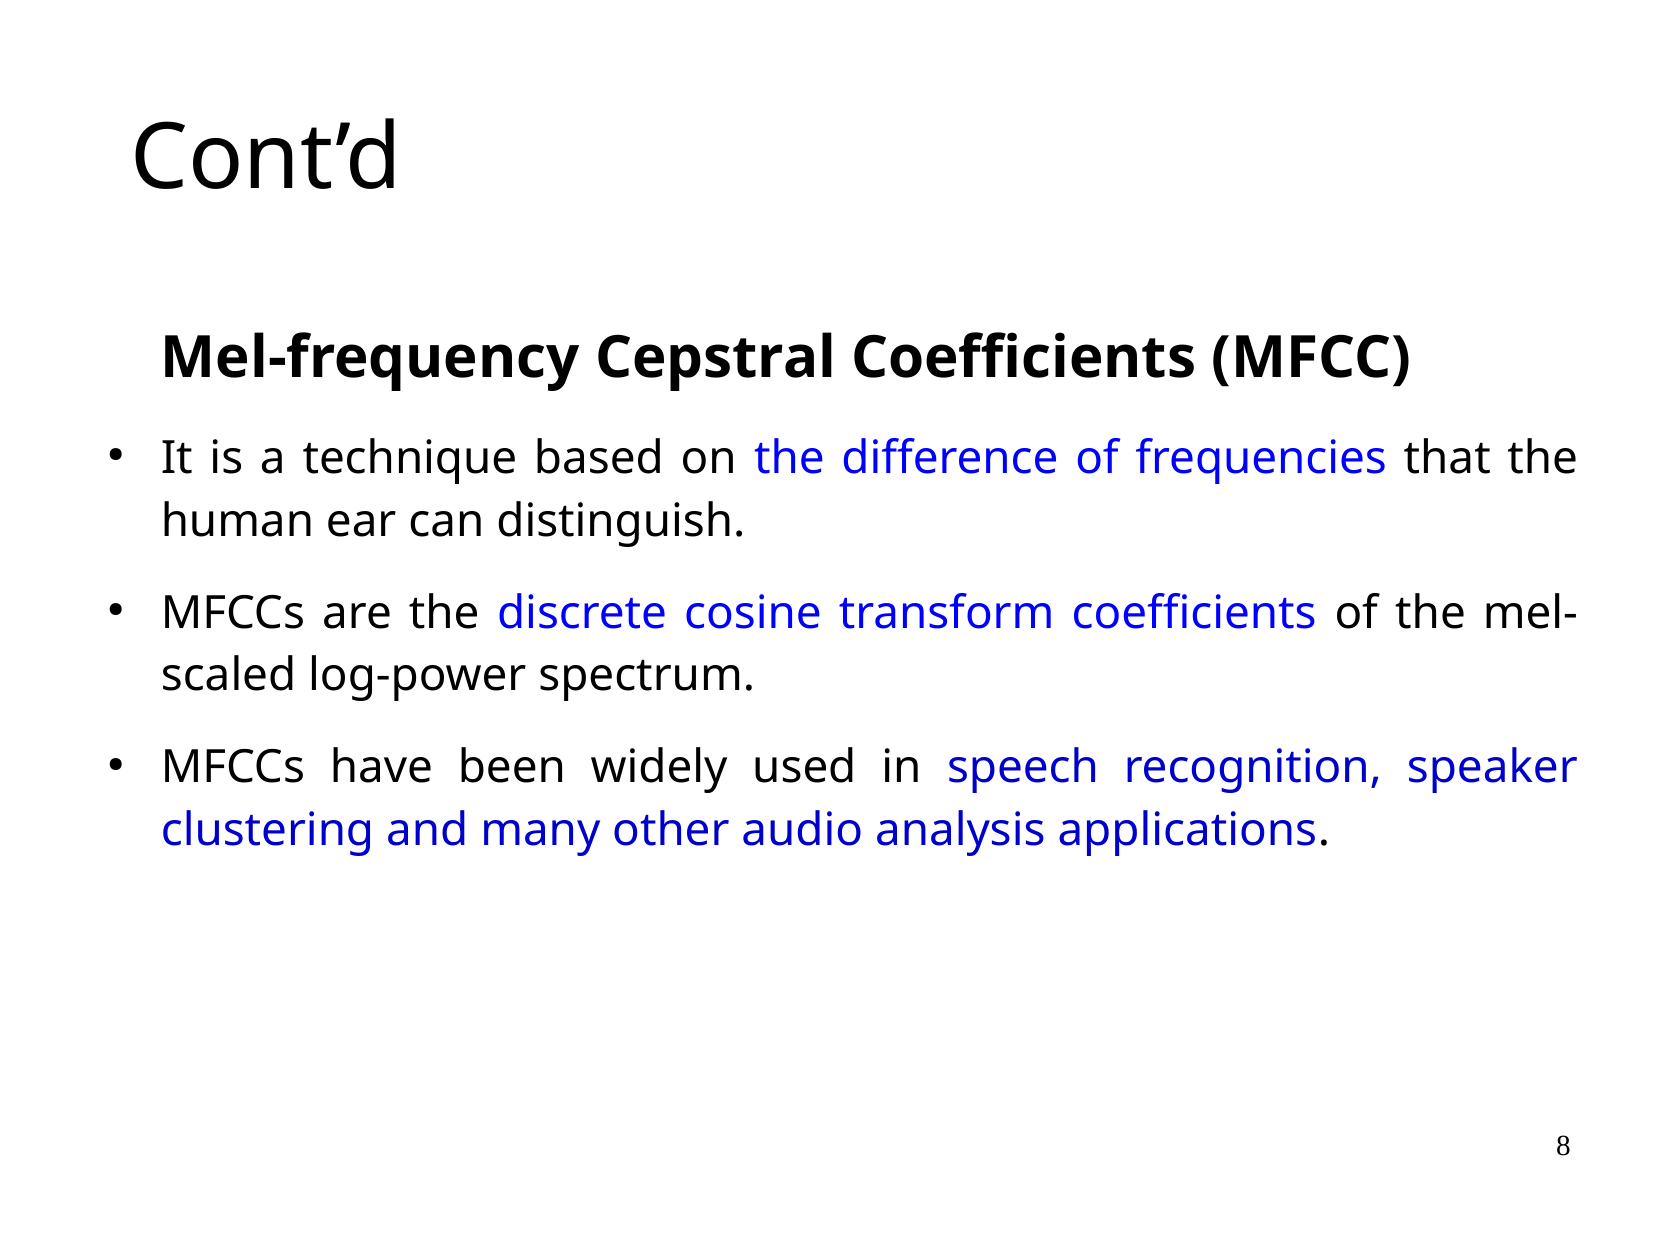

# Cont’d
Mel-frequency Cepstral Coefficients (MFCC)
It is a technique based on the difference of frequencies that the human ear can distinguish.
MFCCs are the discrete cosine transform coefficients of the mel-scaled log-power spectrum.
MFCCs have been widely used in speech recognition, speaker clustering and many other audio analysis applications.
8